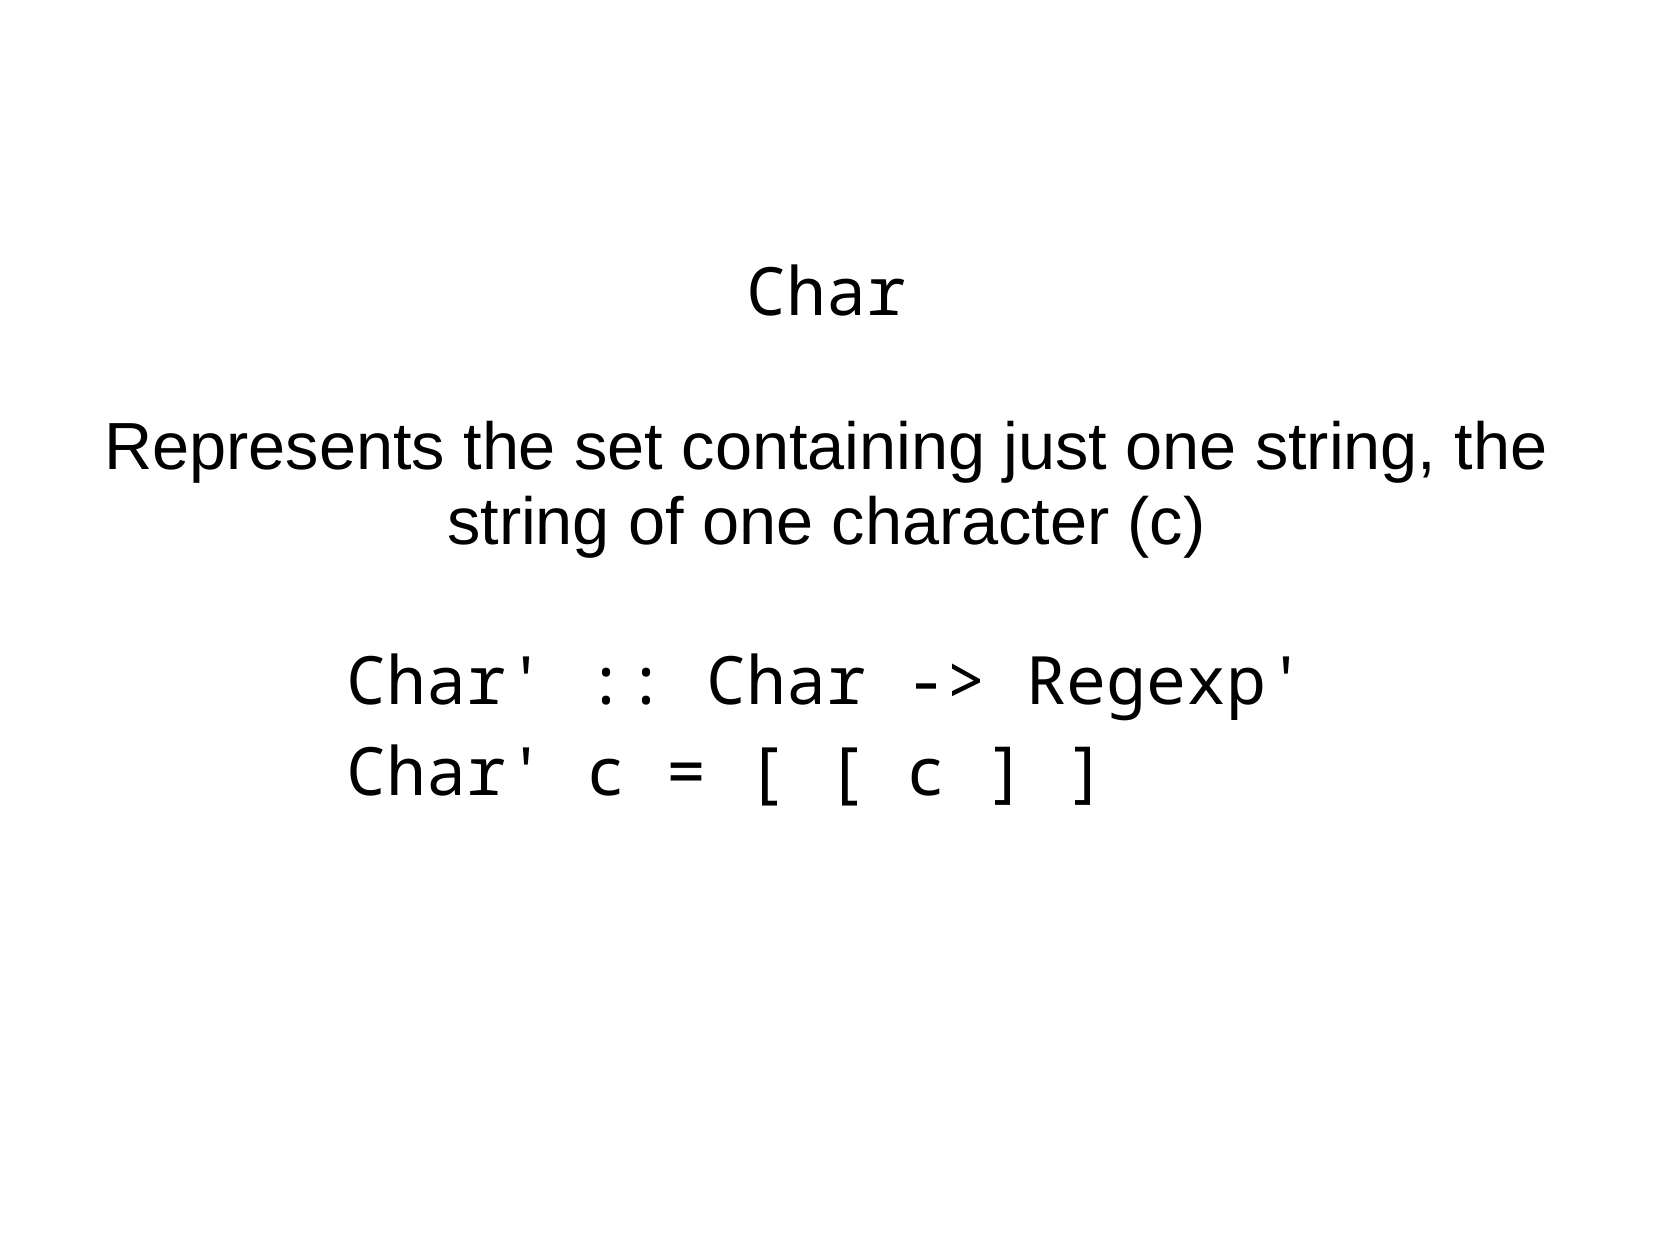

# Char
Represents the set containing just one string, the string of one character (c)
Char' :: Char -> Regexp'
Char' c = [ [ c ] ]